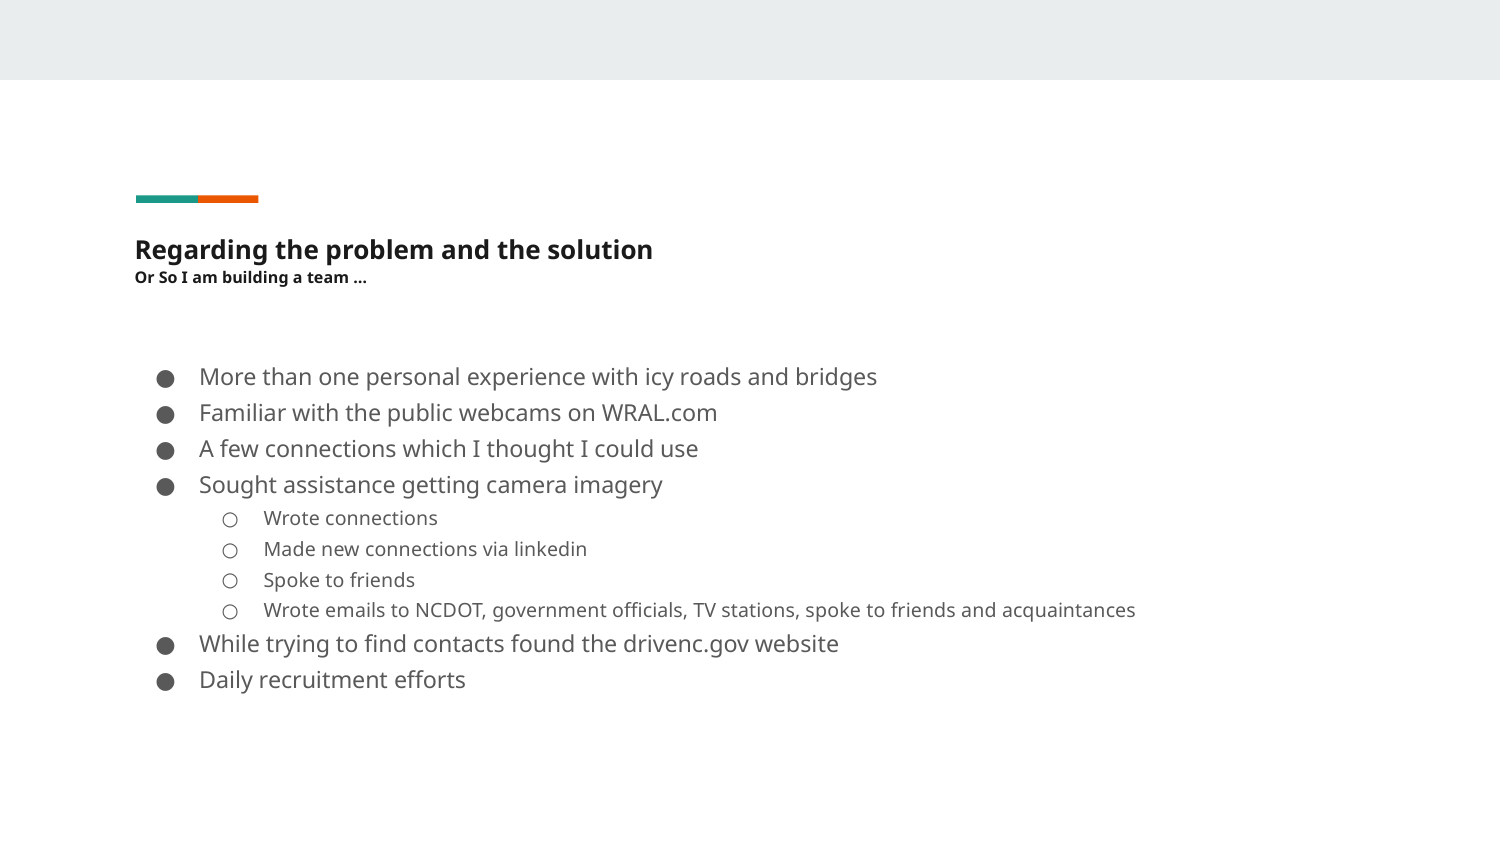

# Regarding the problem and the solution Or So I am building a team …
More than one personal experience with icy roads and bridges
Familiar with the public webcams on WRAL.com
A few connections which I thought I could use
Sought assistance getting camera imagery
Wrote connections
Made new connections via linkedin
Spoke to friends
Wrote emails to NCDOT, government officials, TV stations, spoke to friends and acquaintances
While trying to find contacts found the drivenc.gov website
Daily recruitment efforts